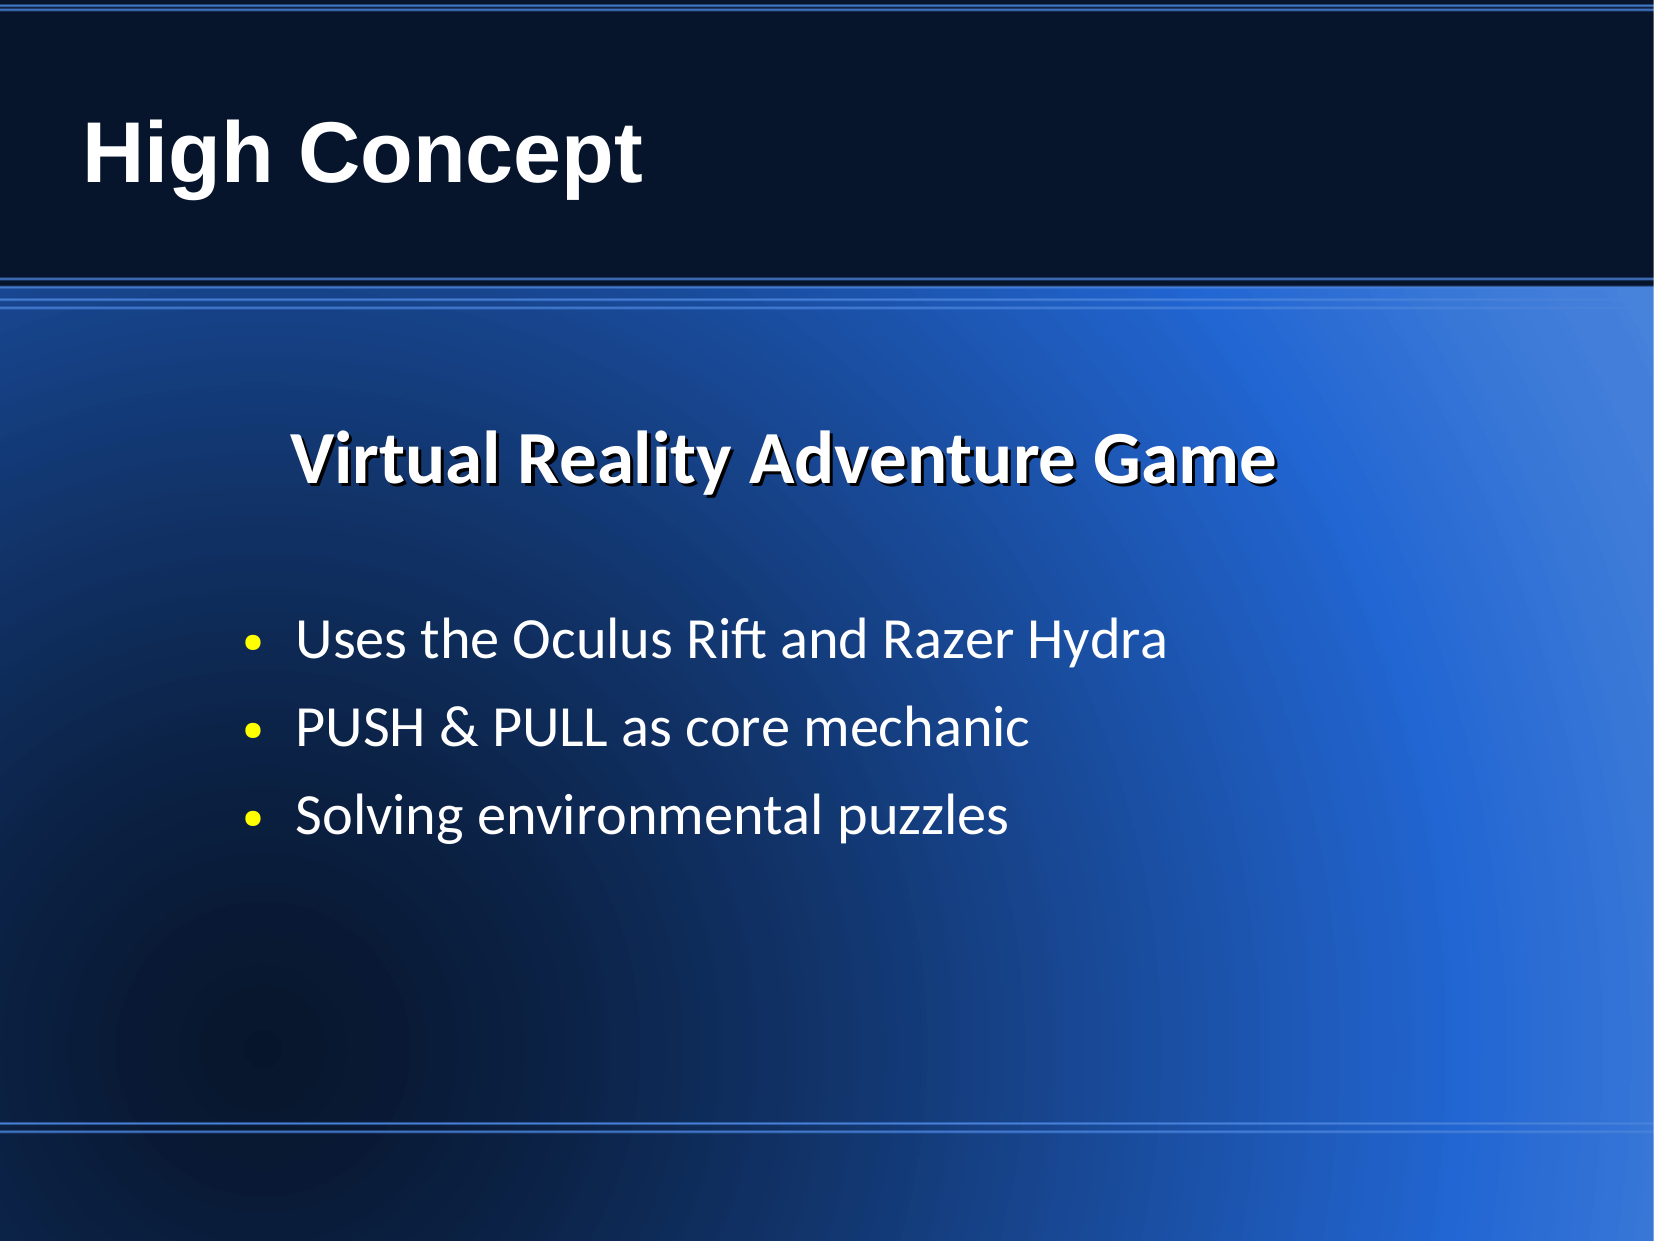

# High Concept
Virtual Reality Adventure Game
Uses the Oculus Rift and Razer Hydra
PUSH & PULL as core mechanic
Solving environmental puzzles